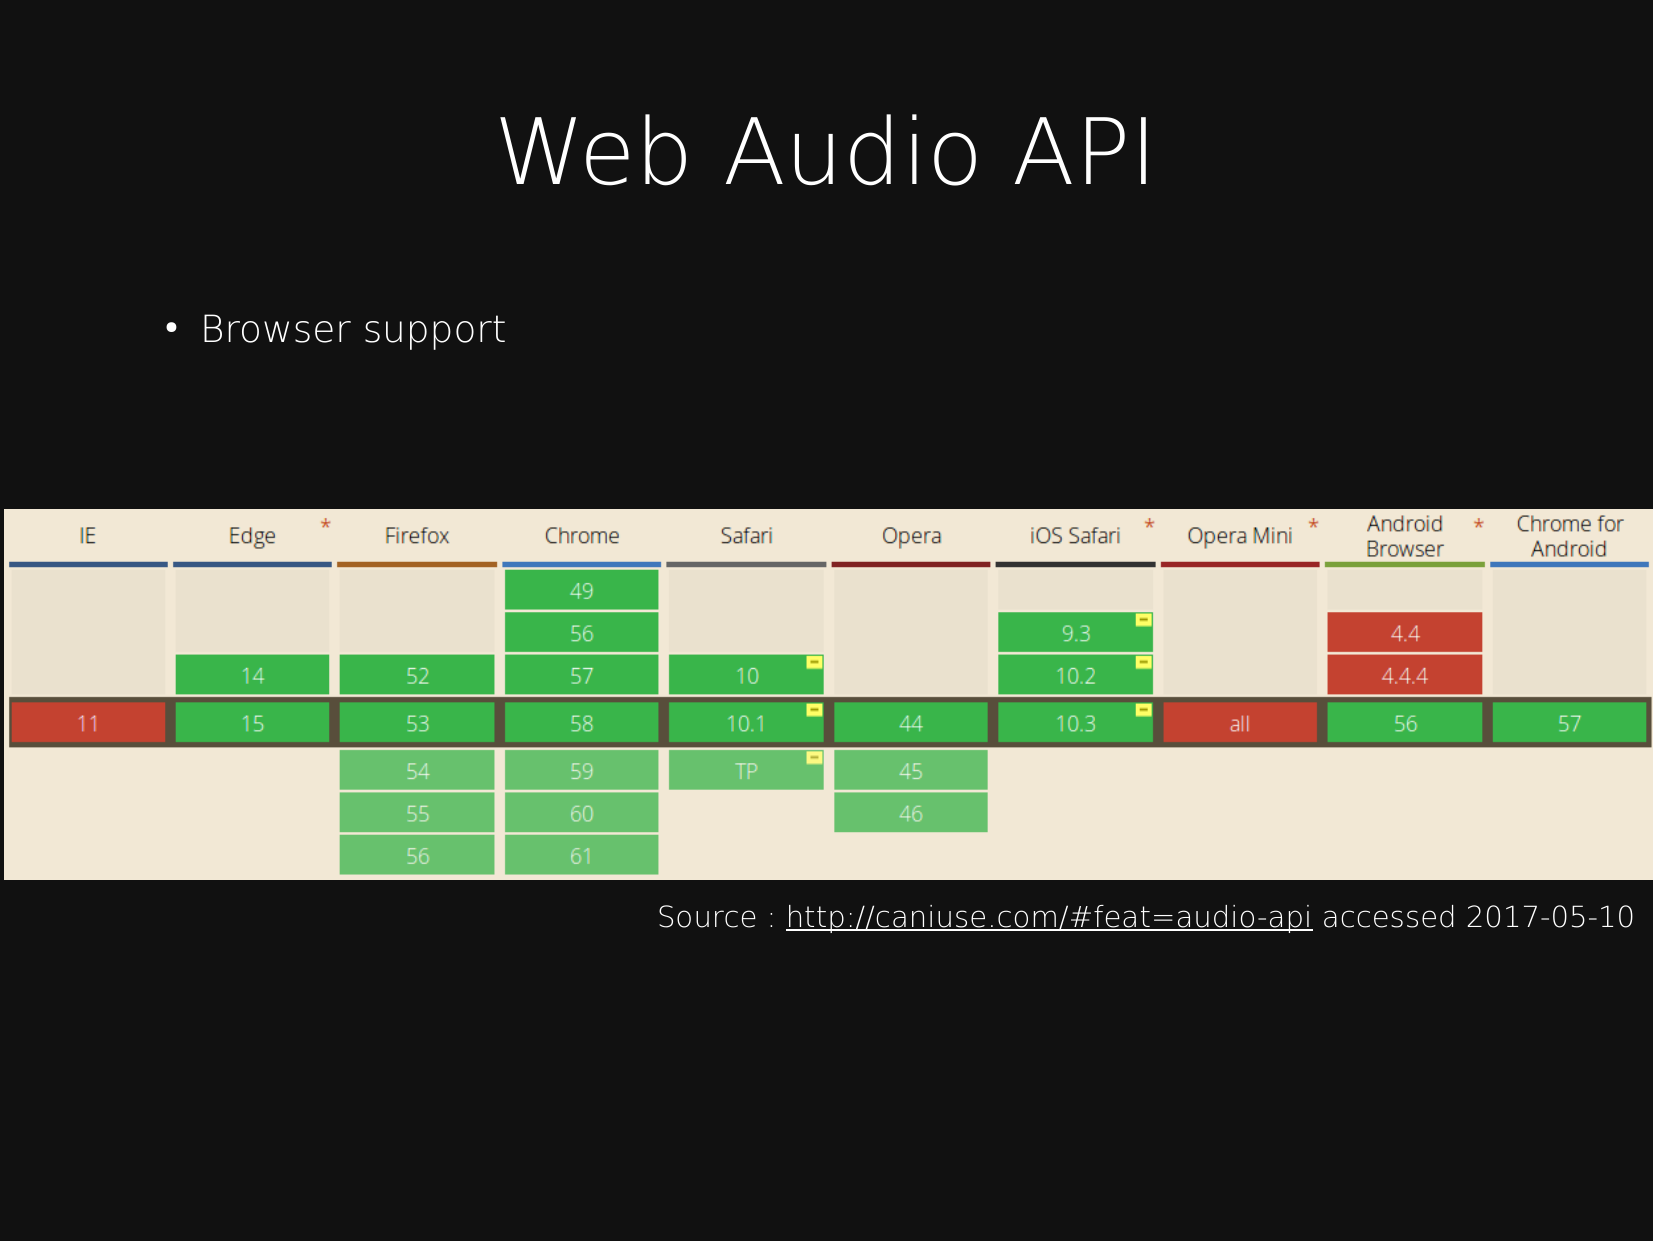

# Web Audio API
Browser support
Source : http://caniuse.com/#feat=audio-api accessed 2017-05-10